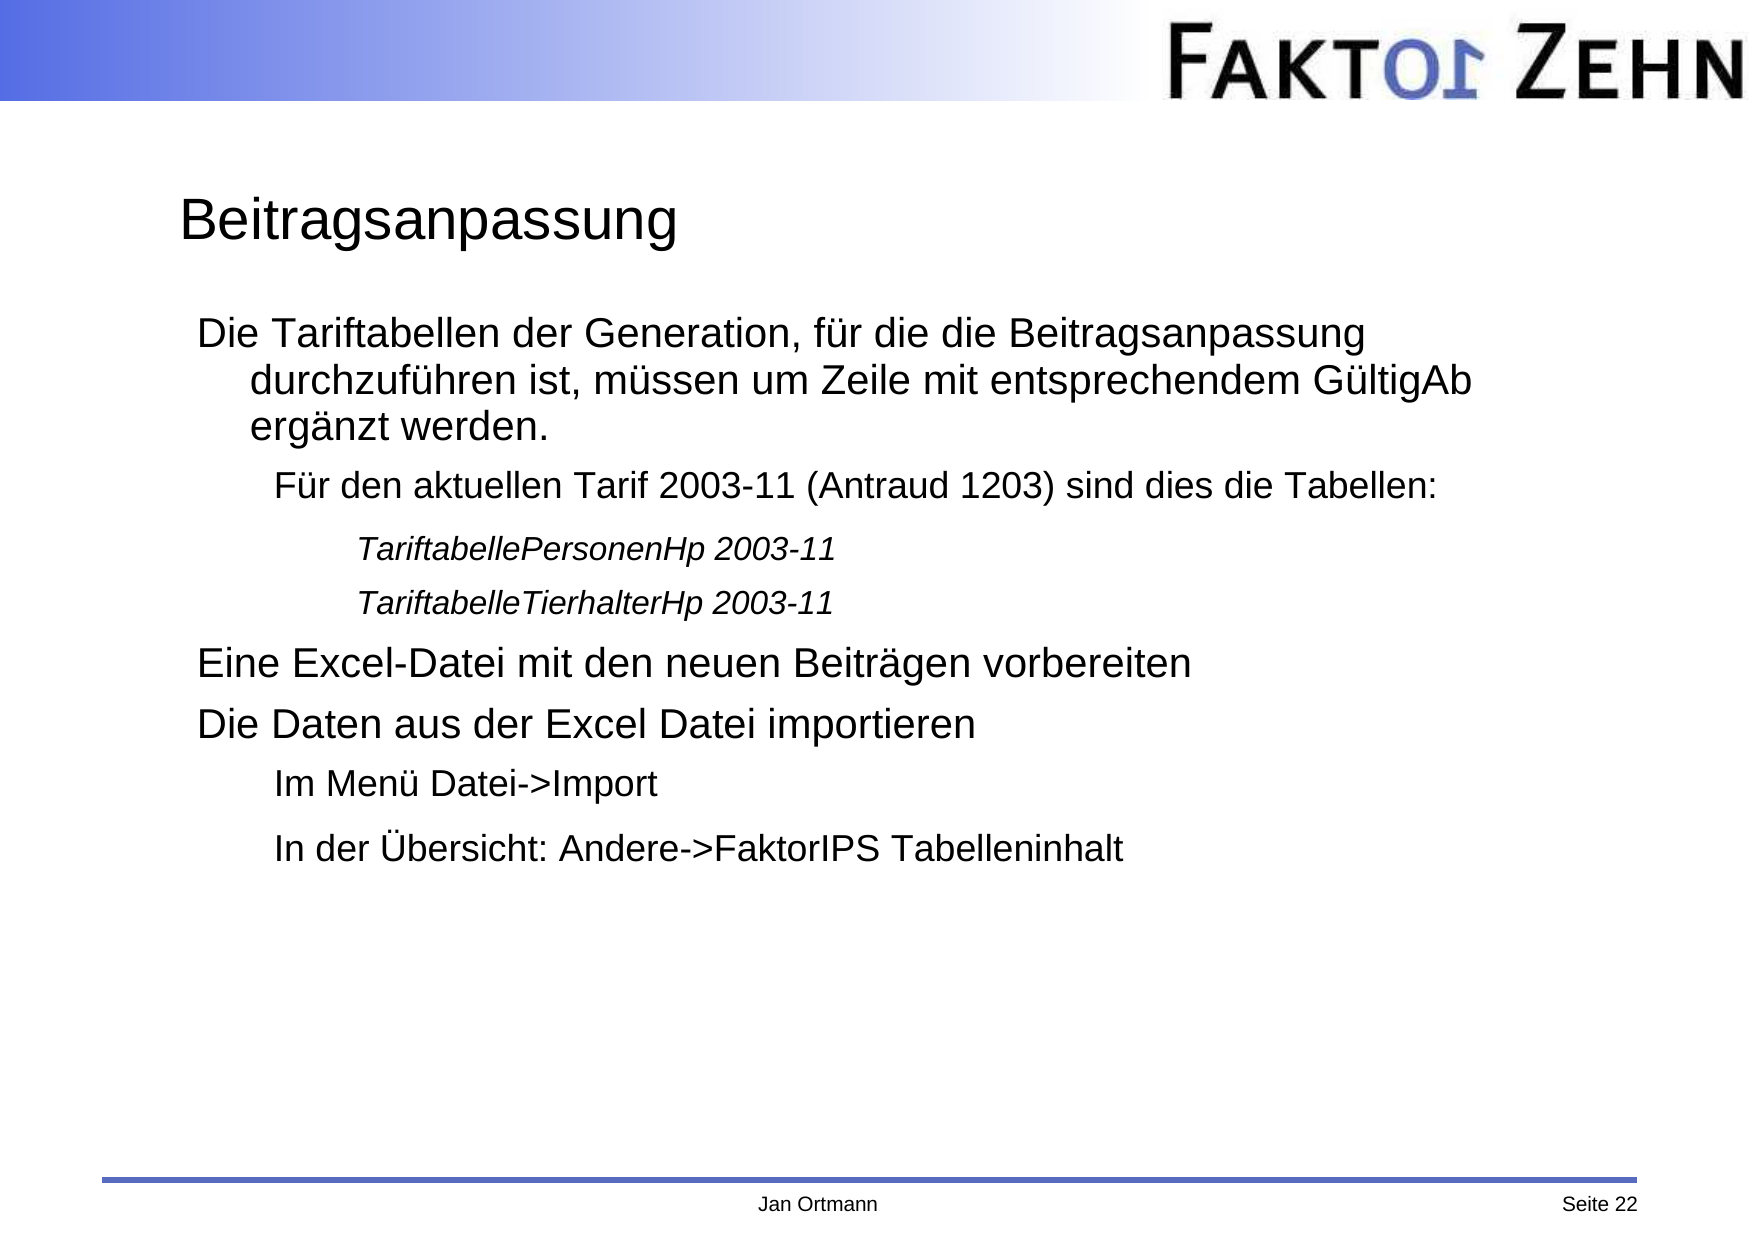

# Beitragsanpassung
Die Tariftabellen der Generation, für die die Beitragsanpassung durchzuführen ist, müssen um Zeile mit entsprechendem GültigAb ergänzt werden.
Für den aktuellen Tarif 2003-11 (Antraud 1203) sind dies die Tabellen:
TariftabellePersonenHp 2003-11
TariftabelleTierhalterHp 2003-11
Eine Excel-Datei mit den neuen Beiträgen vorbereiten
Die Daten aus der Excel Datei importieren
Im Menü Datei->Import
In der Übersicht: Andere->FaktorIPS Tabelleninhalt